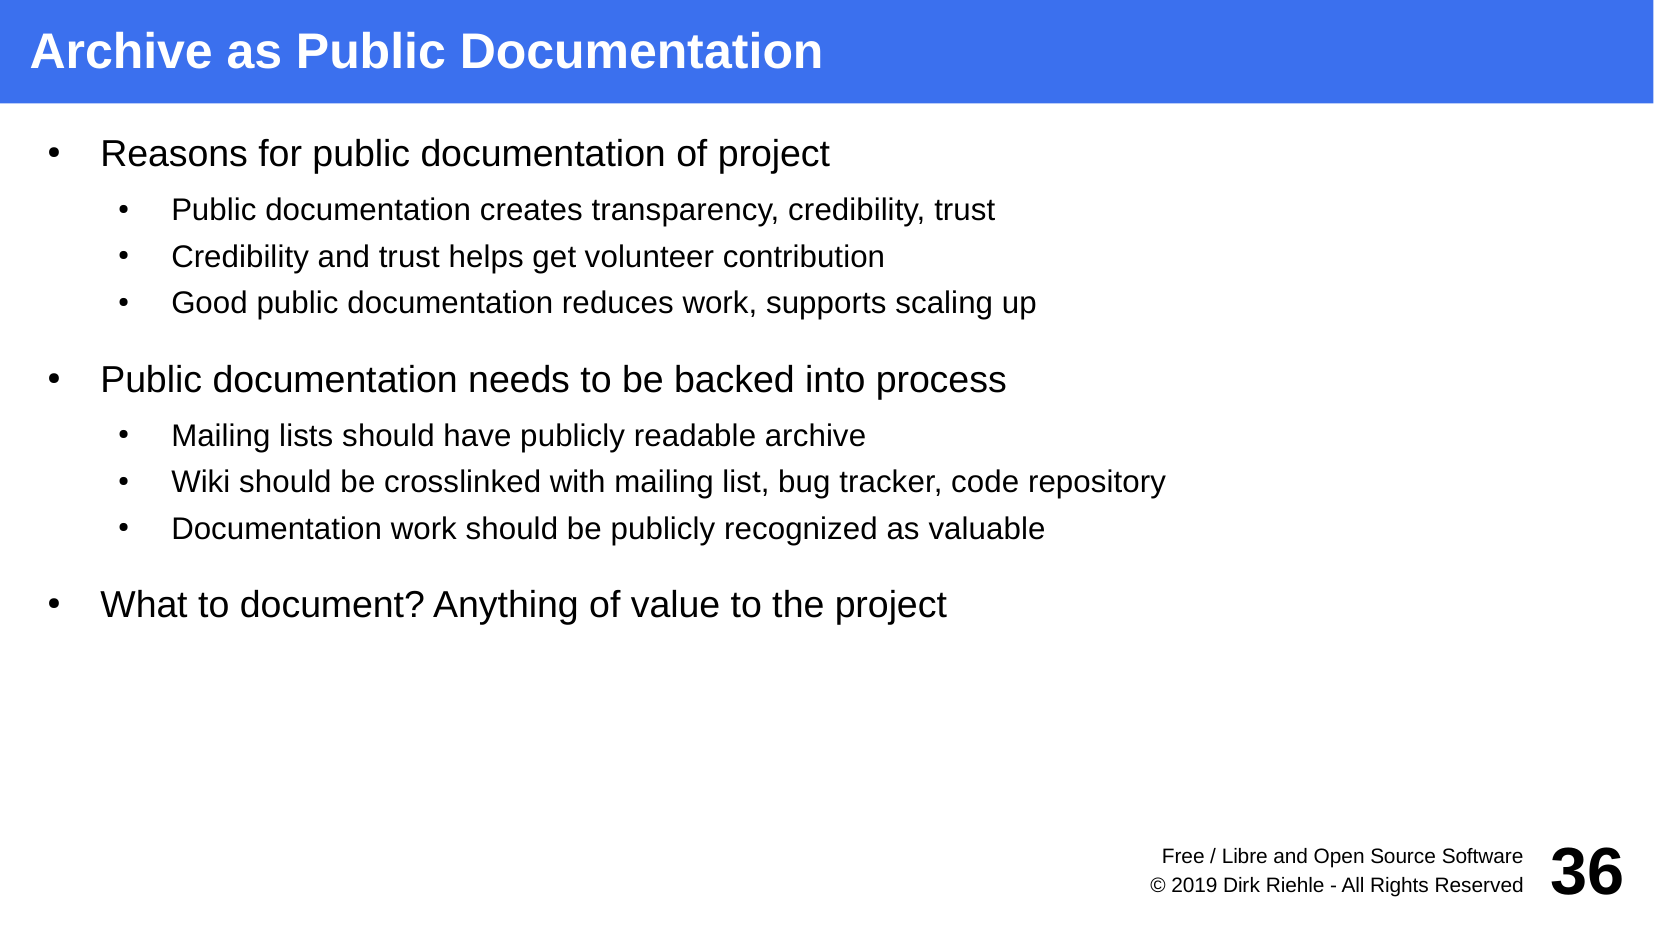

# Archive as Public Documentation
Reasons for public documentation of project
Public documentation creates transparency, credibility, trust
Credibility and trust helps get volunteer contribution
Good public documentation reduces work, supports scaling up
Public documentation needs to be backed into process
Mailing lists should have publicly readable archive
Wiki should be crosslinked with mailing list, bug tracker, code repository
Documentation work should be publicly recognized as valuable
What to document? Anything of value to the project
Free / Libre and Open Source Software
36
© 2019 Dirk Riehle - All Rights Reserved